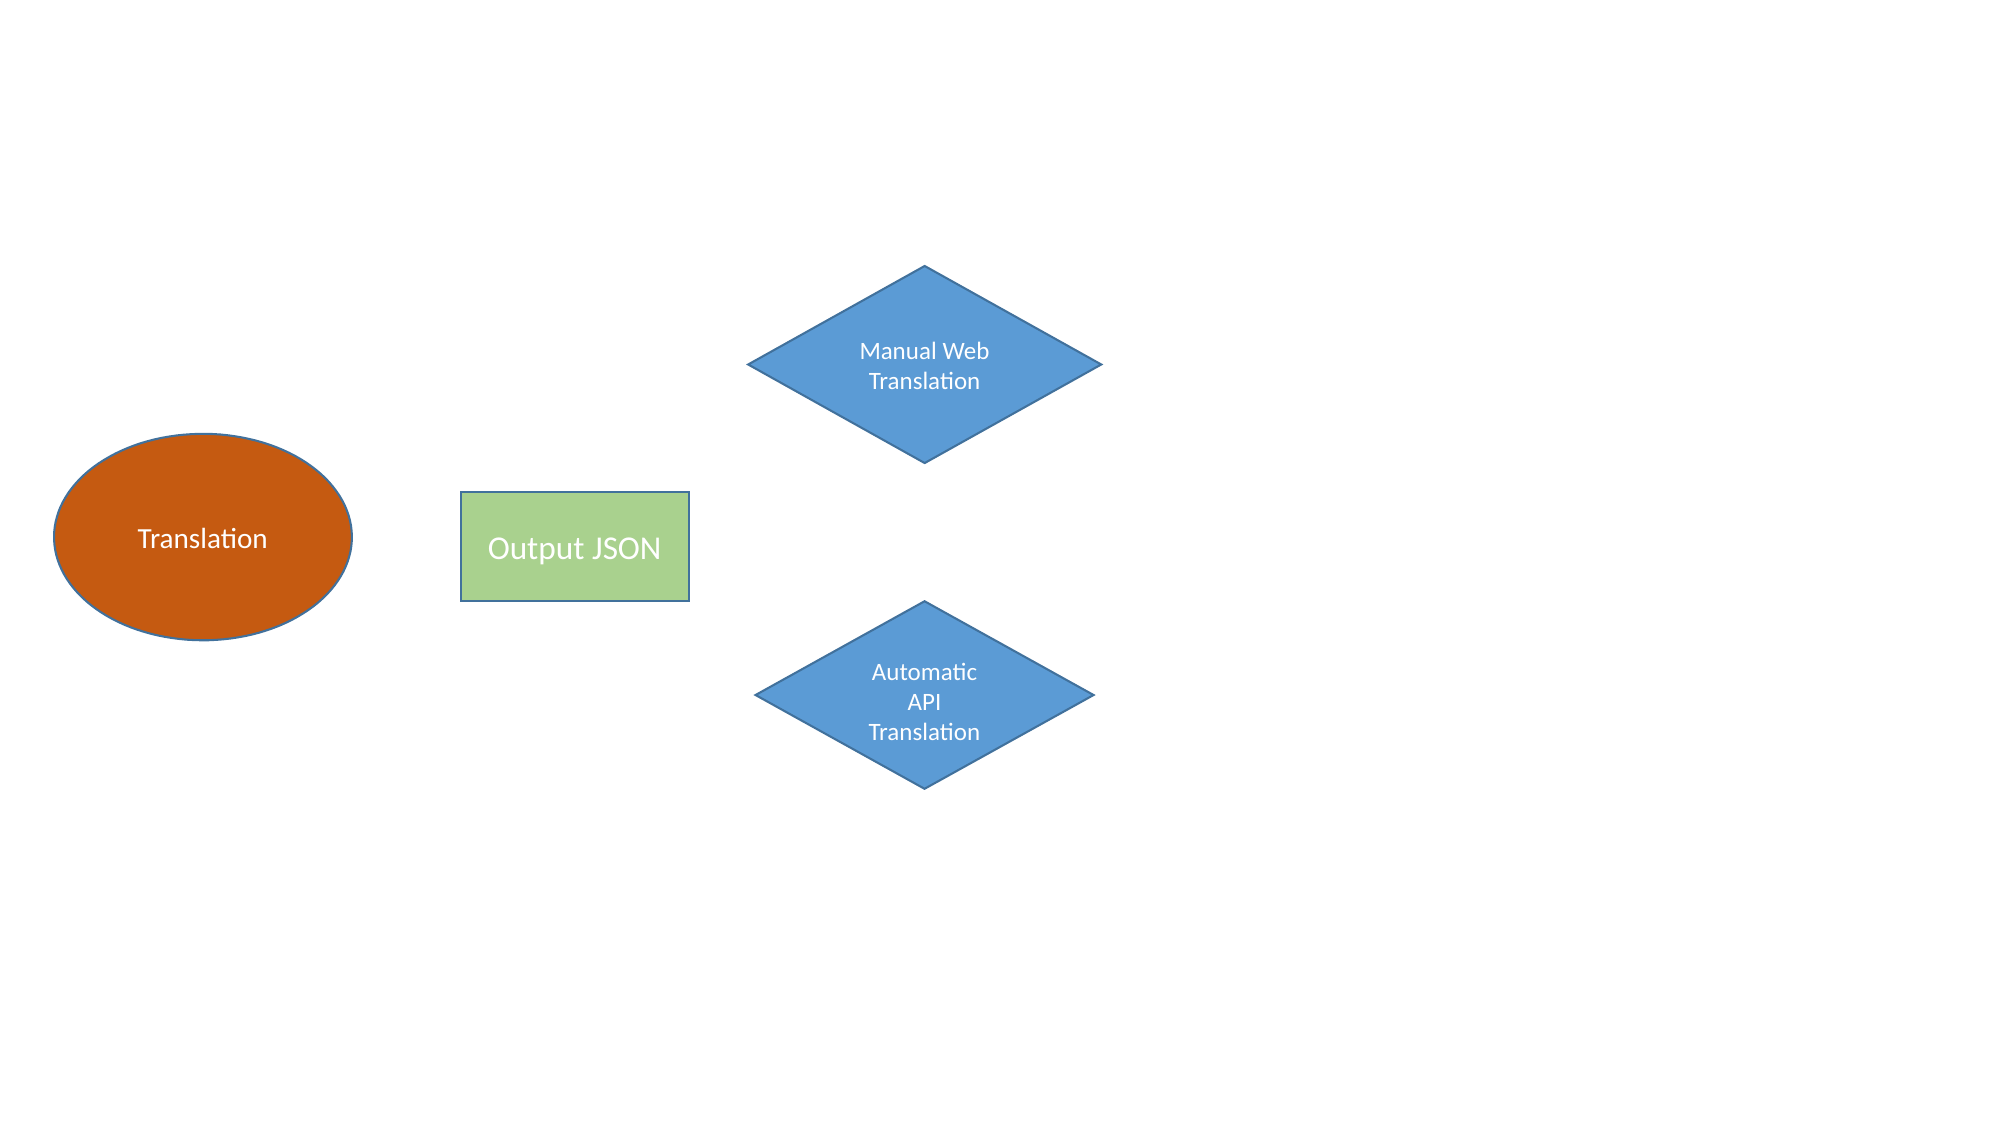

Manual Web Translation
Translation
Output JSON
Automatic API Translation